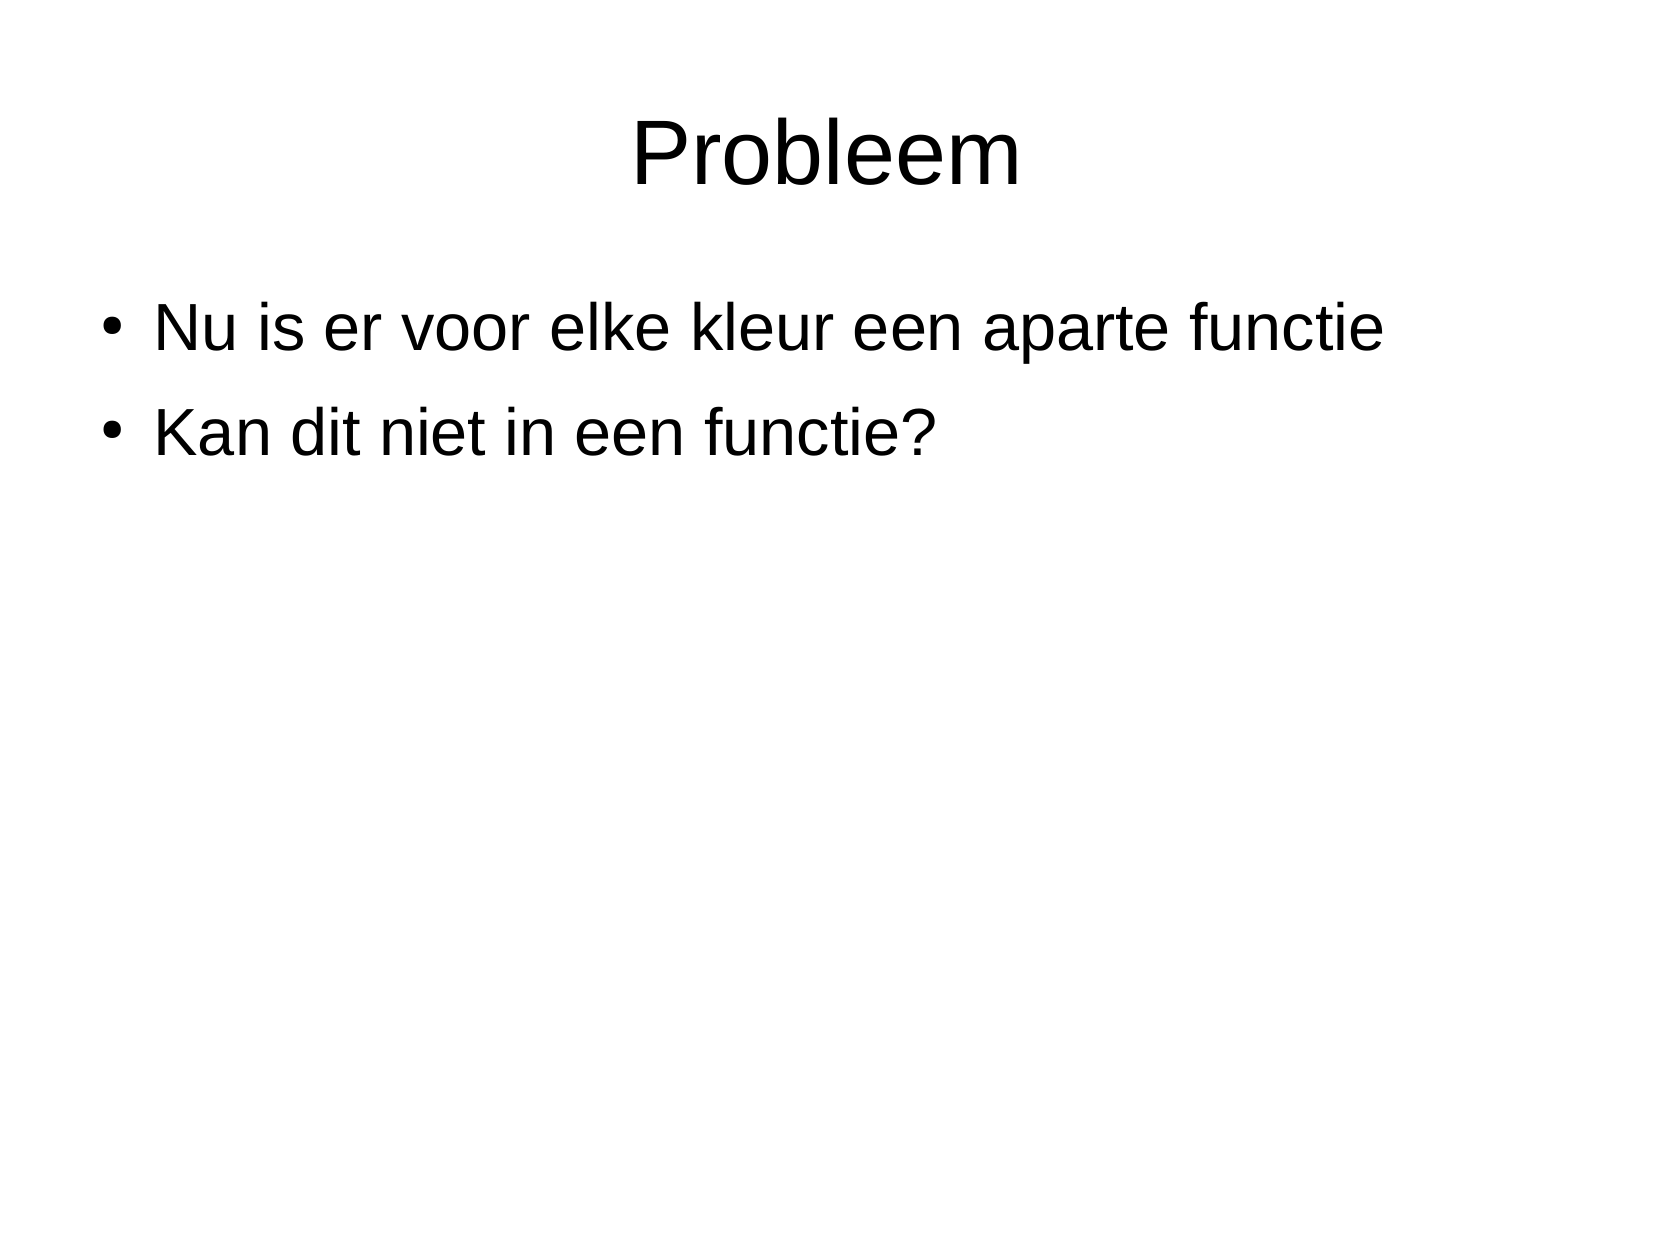

# Probleem
Nu is er voor elke kleur een aparte functie
Kan dit niet in een functie?